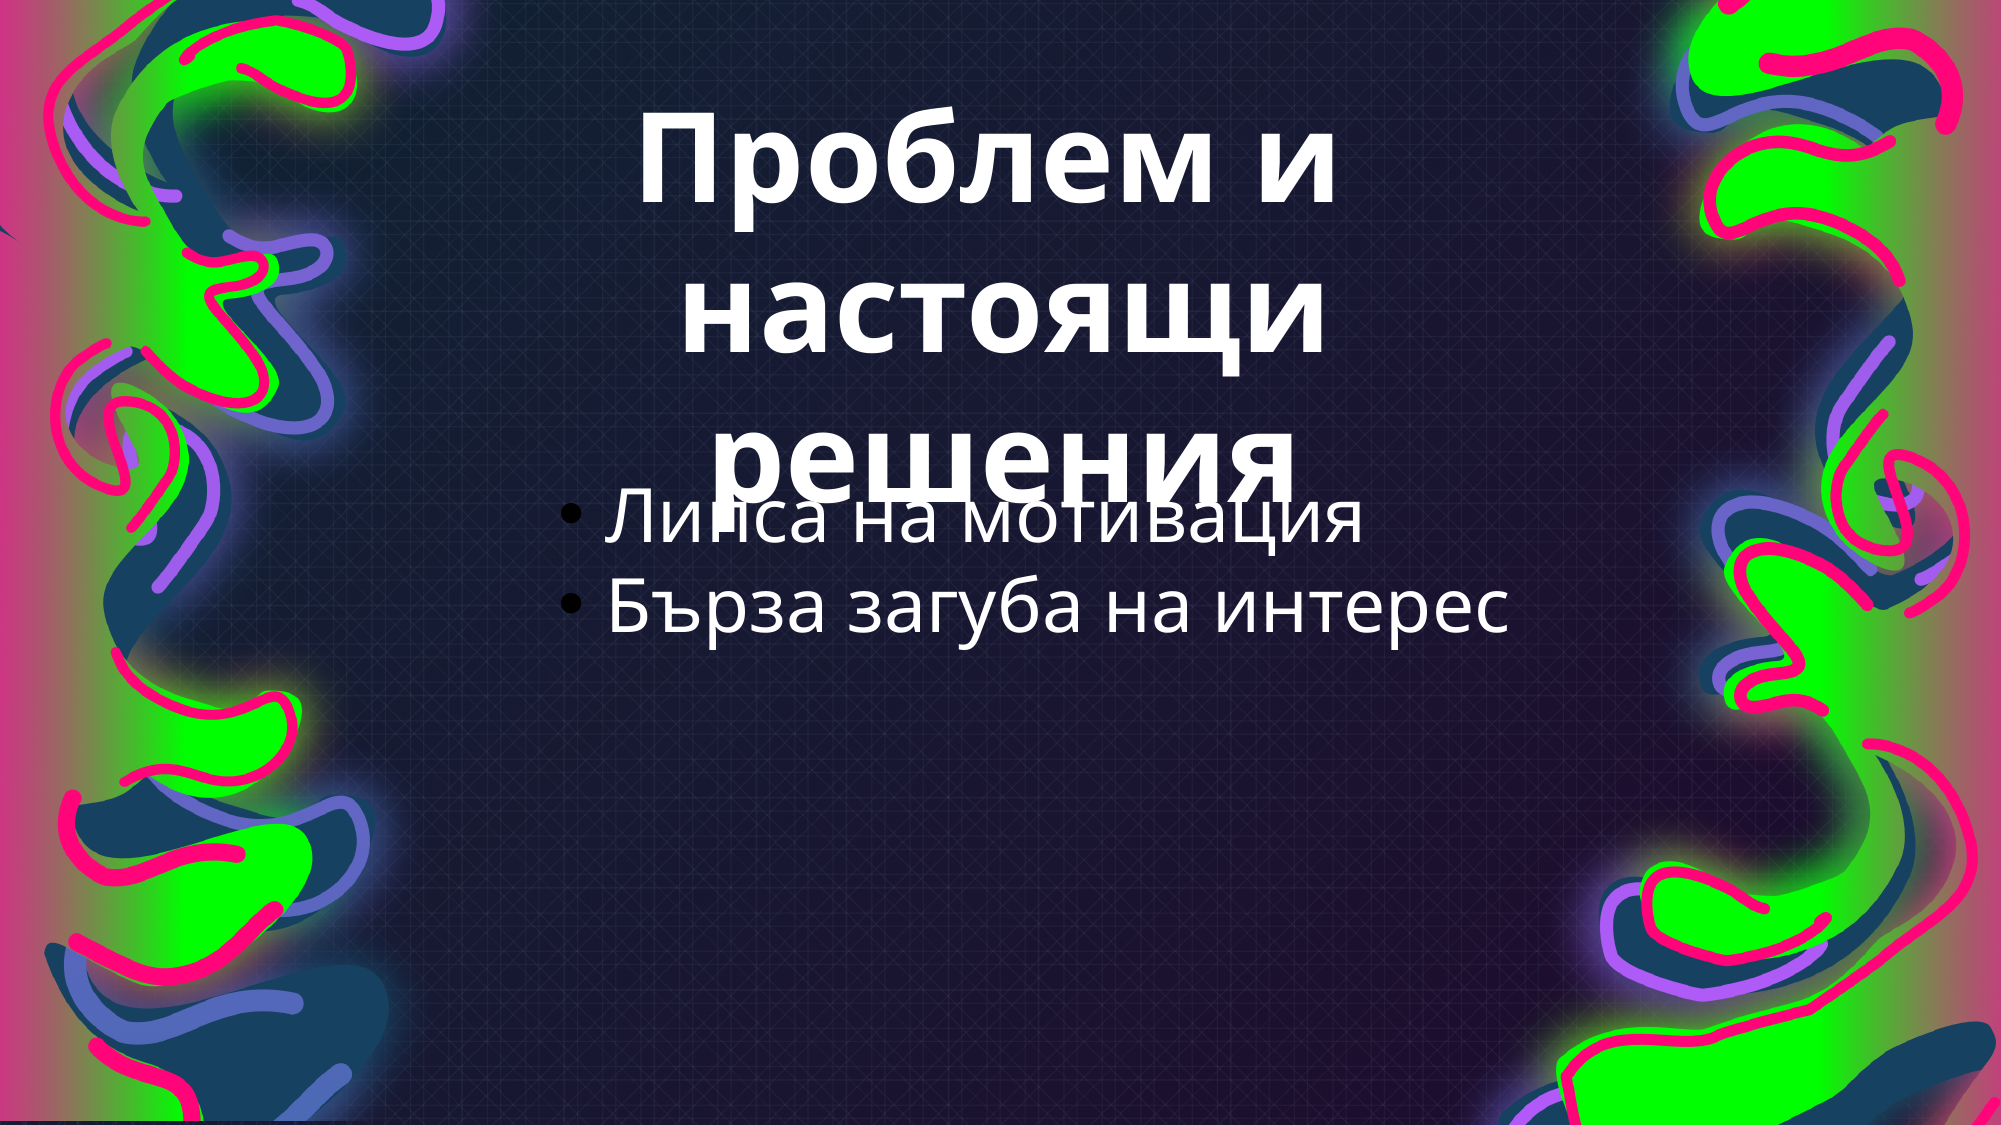

Проблем и
настоящи решения
Липса на мотивация
Бърза загуба на интерес